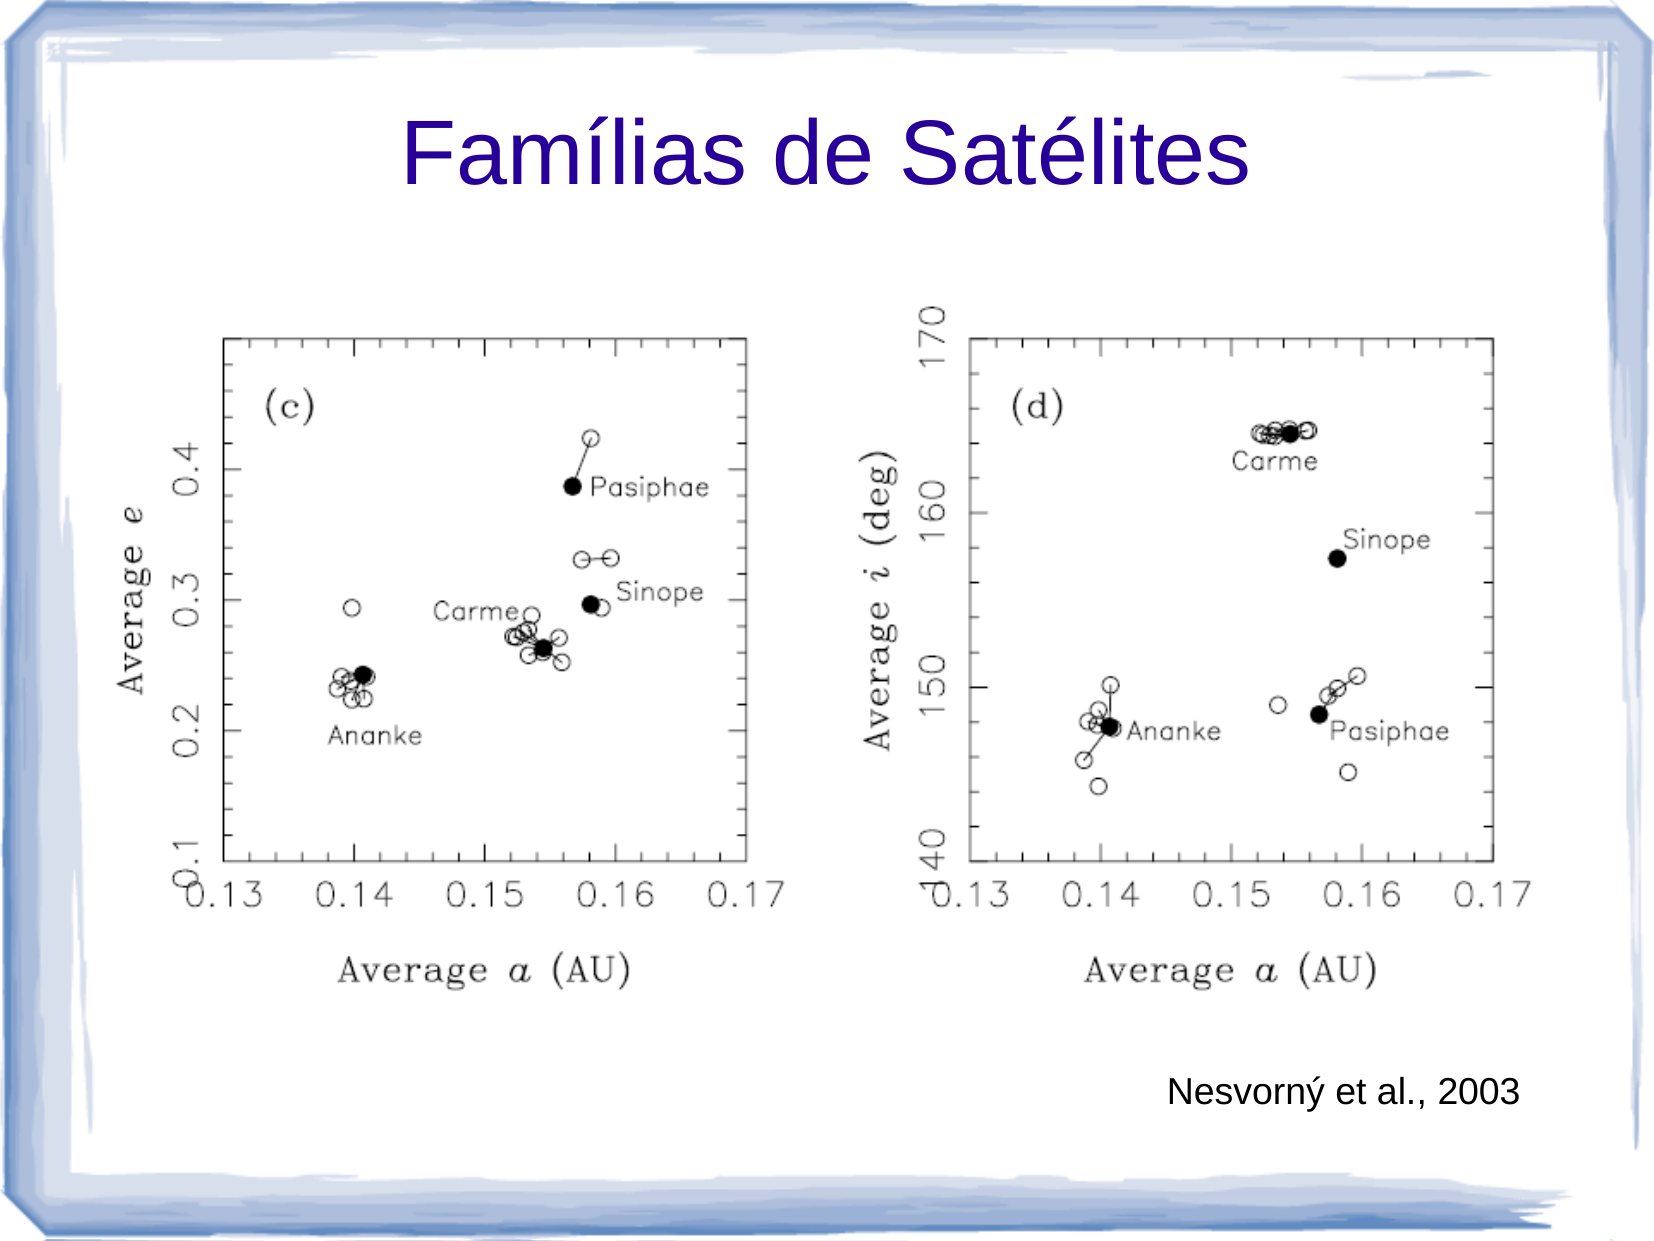

# Famílias de Satélites
Nesvorný et al., 2003